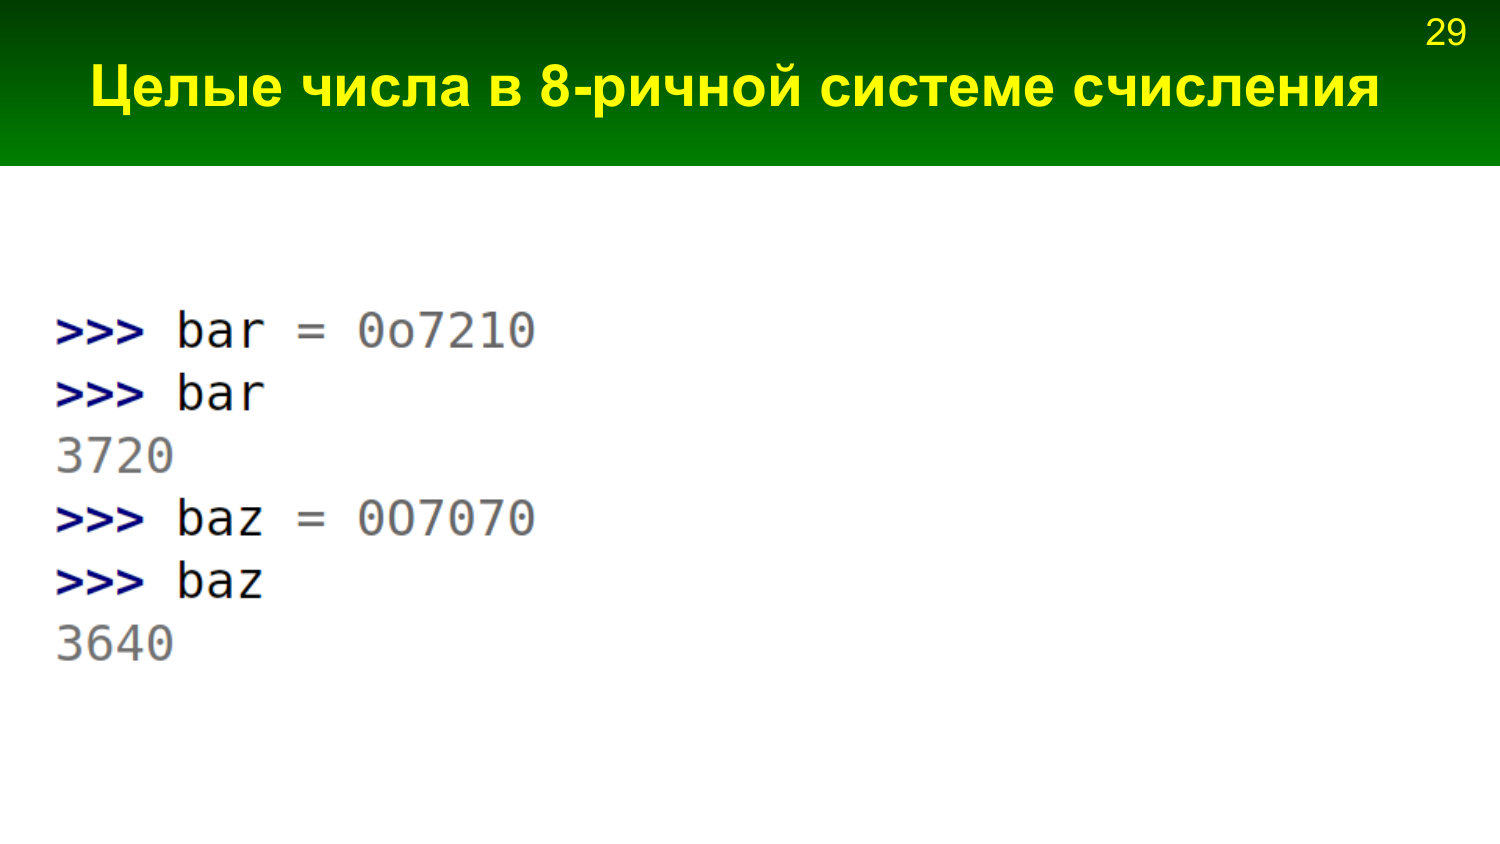

# Целые числа в 8-ричной системе счисления